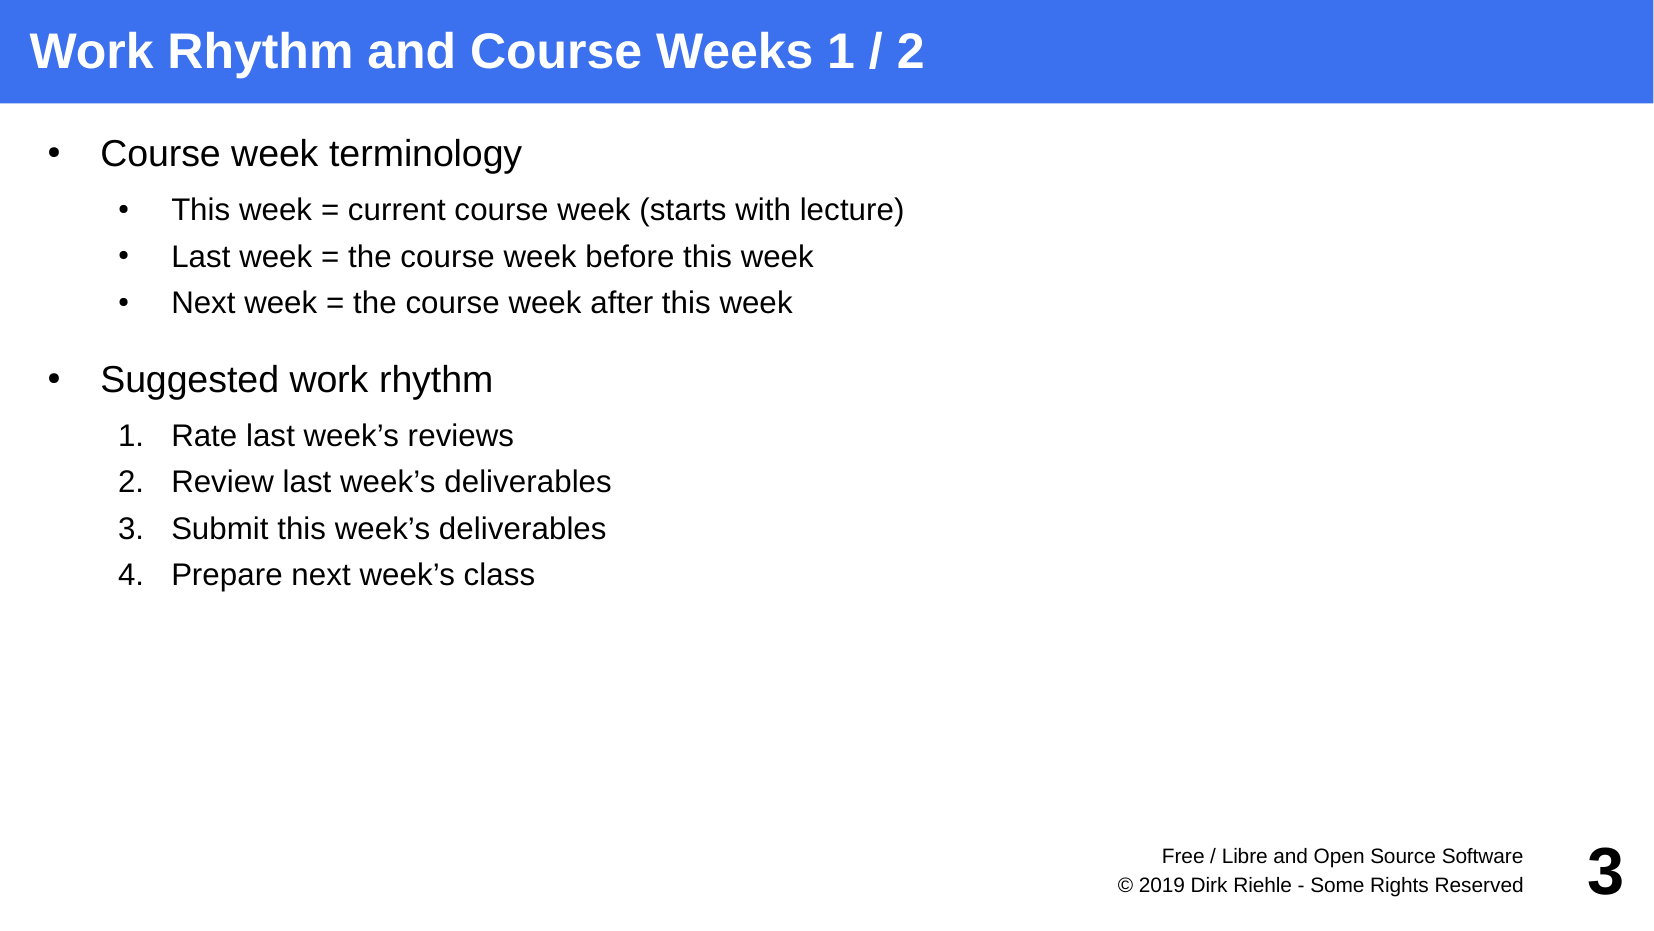

# Work Rhythm and Course Weeks 1 / 2
Course week terminology
This week = current course week (starts with lecture)
Last week = the course week before this week
Next week = the course week after this week
Suggested work rhythm
Rate last week’s reviews
Review last week’s deliverables
Submit this week’s deliverables
Prepare next week’s class
Free / Libre and Open Source Software
3
© 2019 Dirk Riehle - Some Rights Reserved